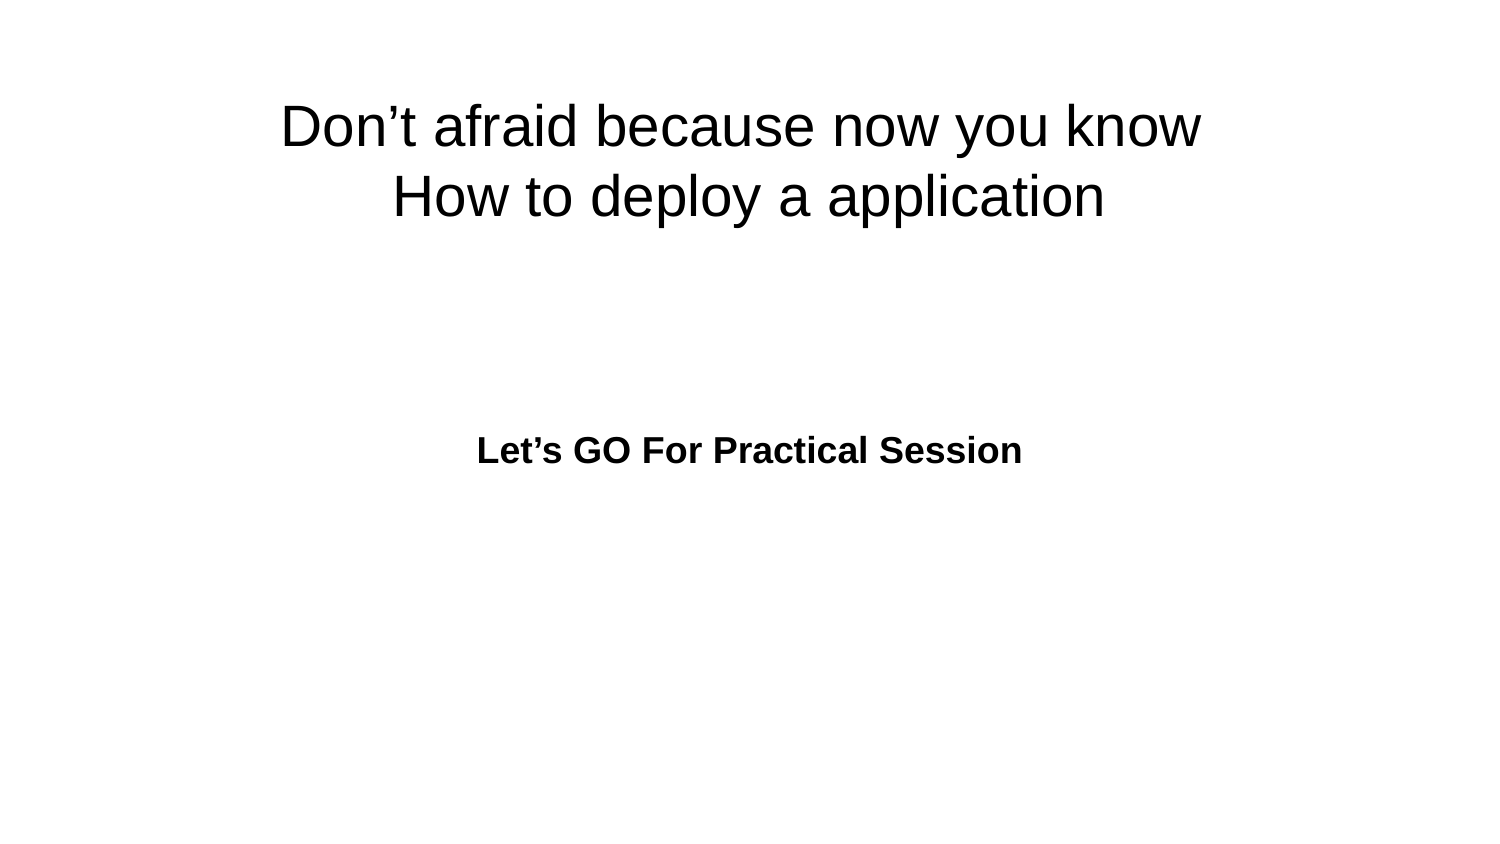

# Don’t afraid because now you know How to deploy a application
Let’s GO For Practical Session